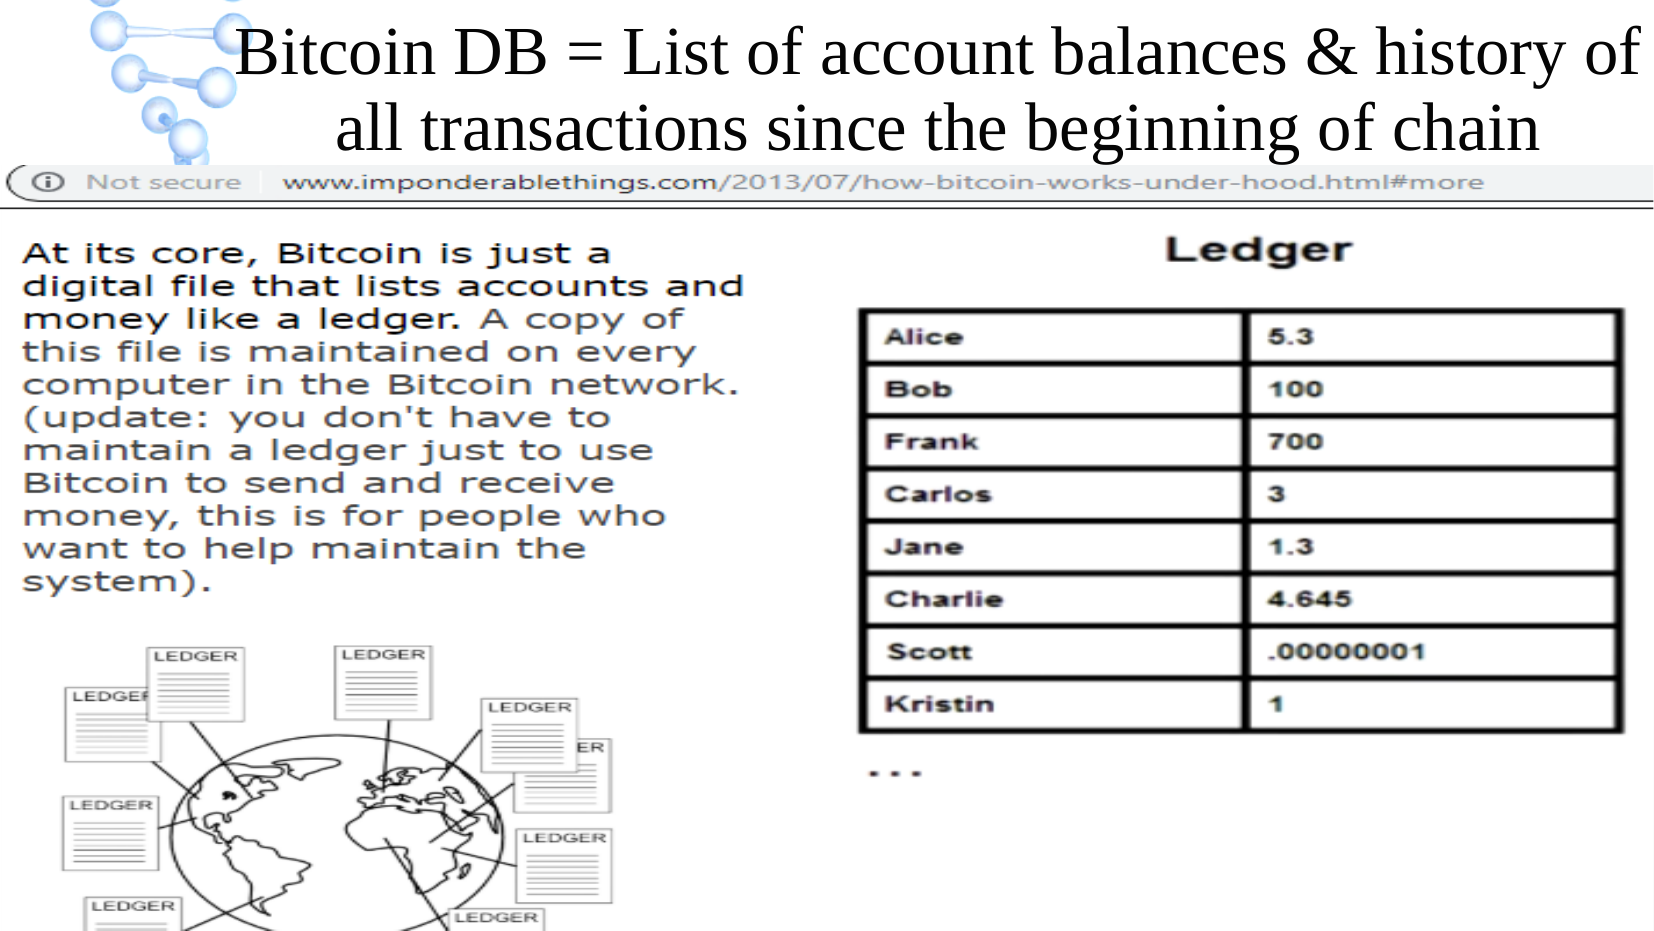

# Bitcoin DB = List of account balances & history of all transactions since the beginning of chain
8